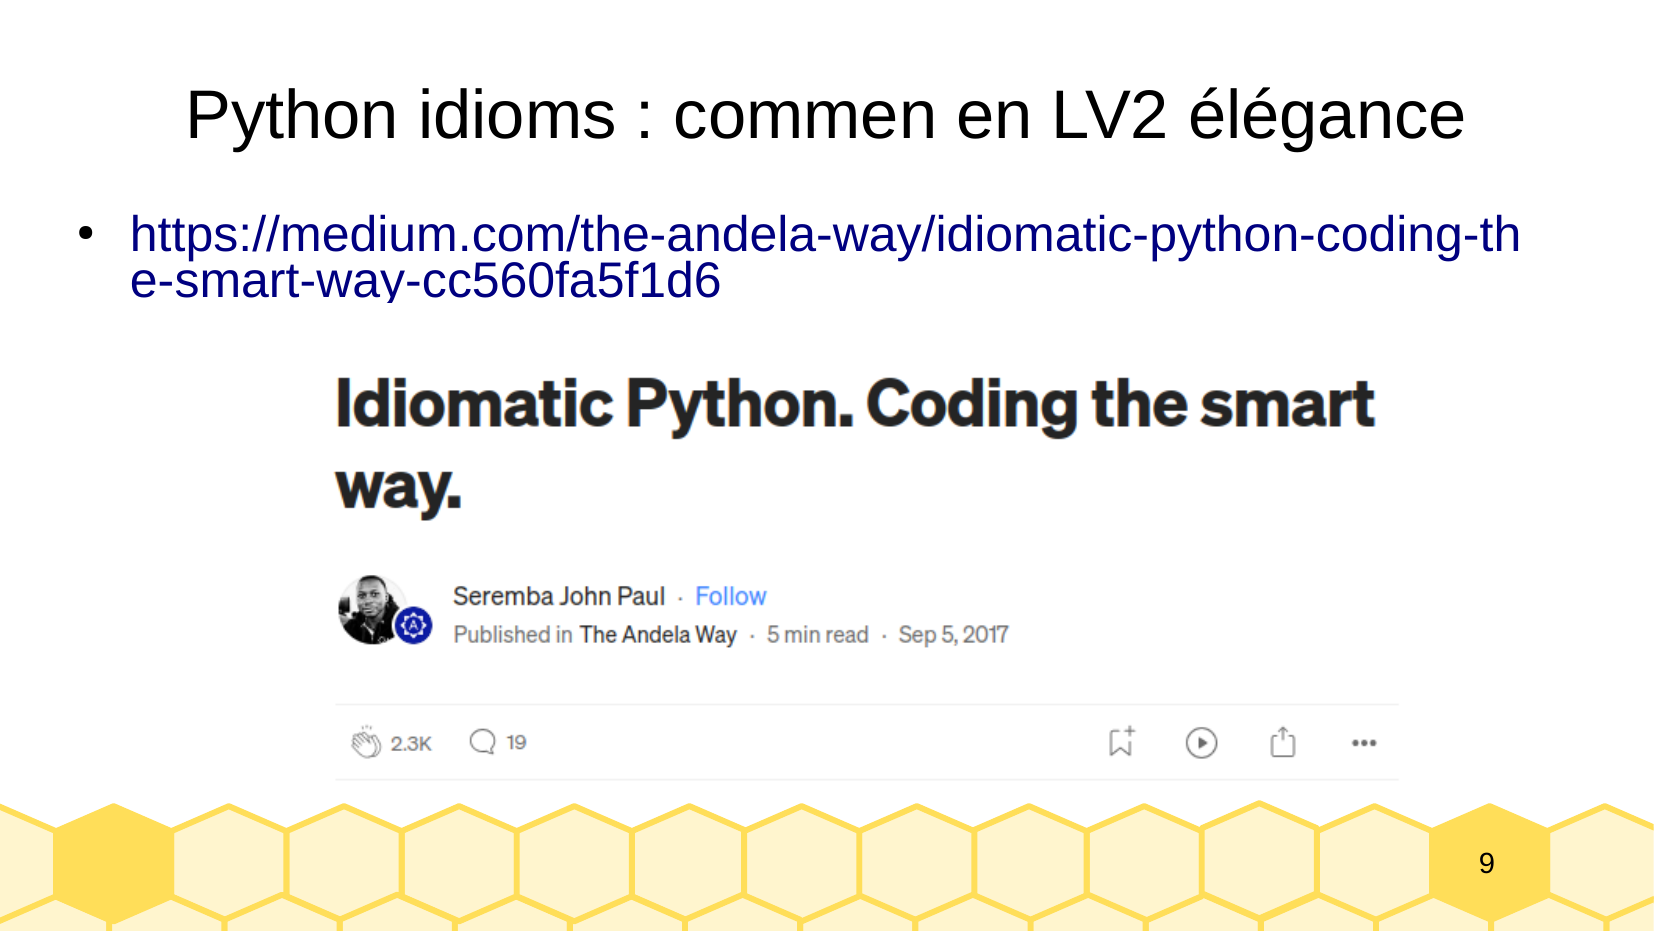

# Python idioms : commen en LV2 élégance
https://medium.com/the-andela-way/idiomatic-python-coding-the-smart-way-cc560fa5f1d6